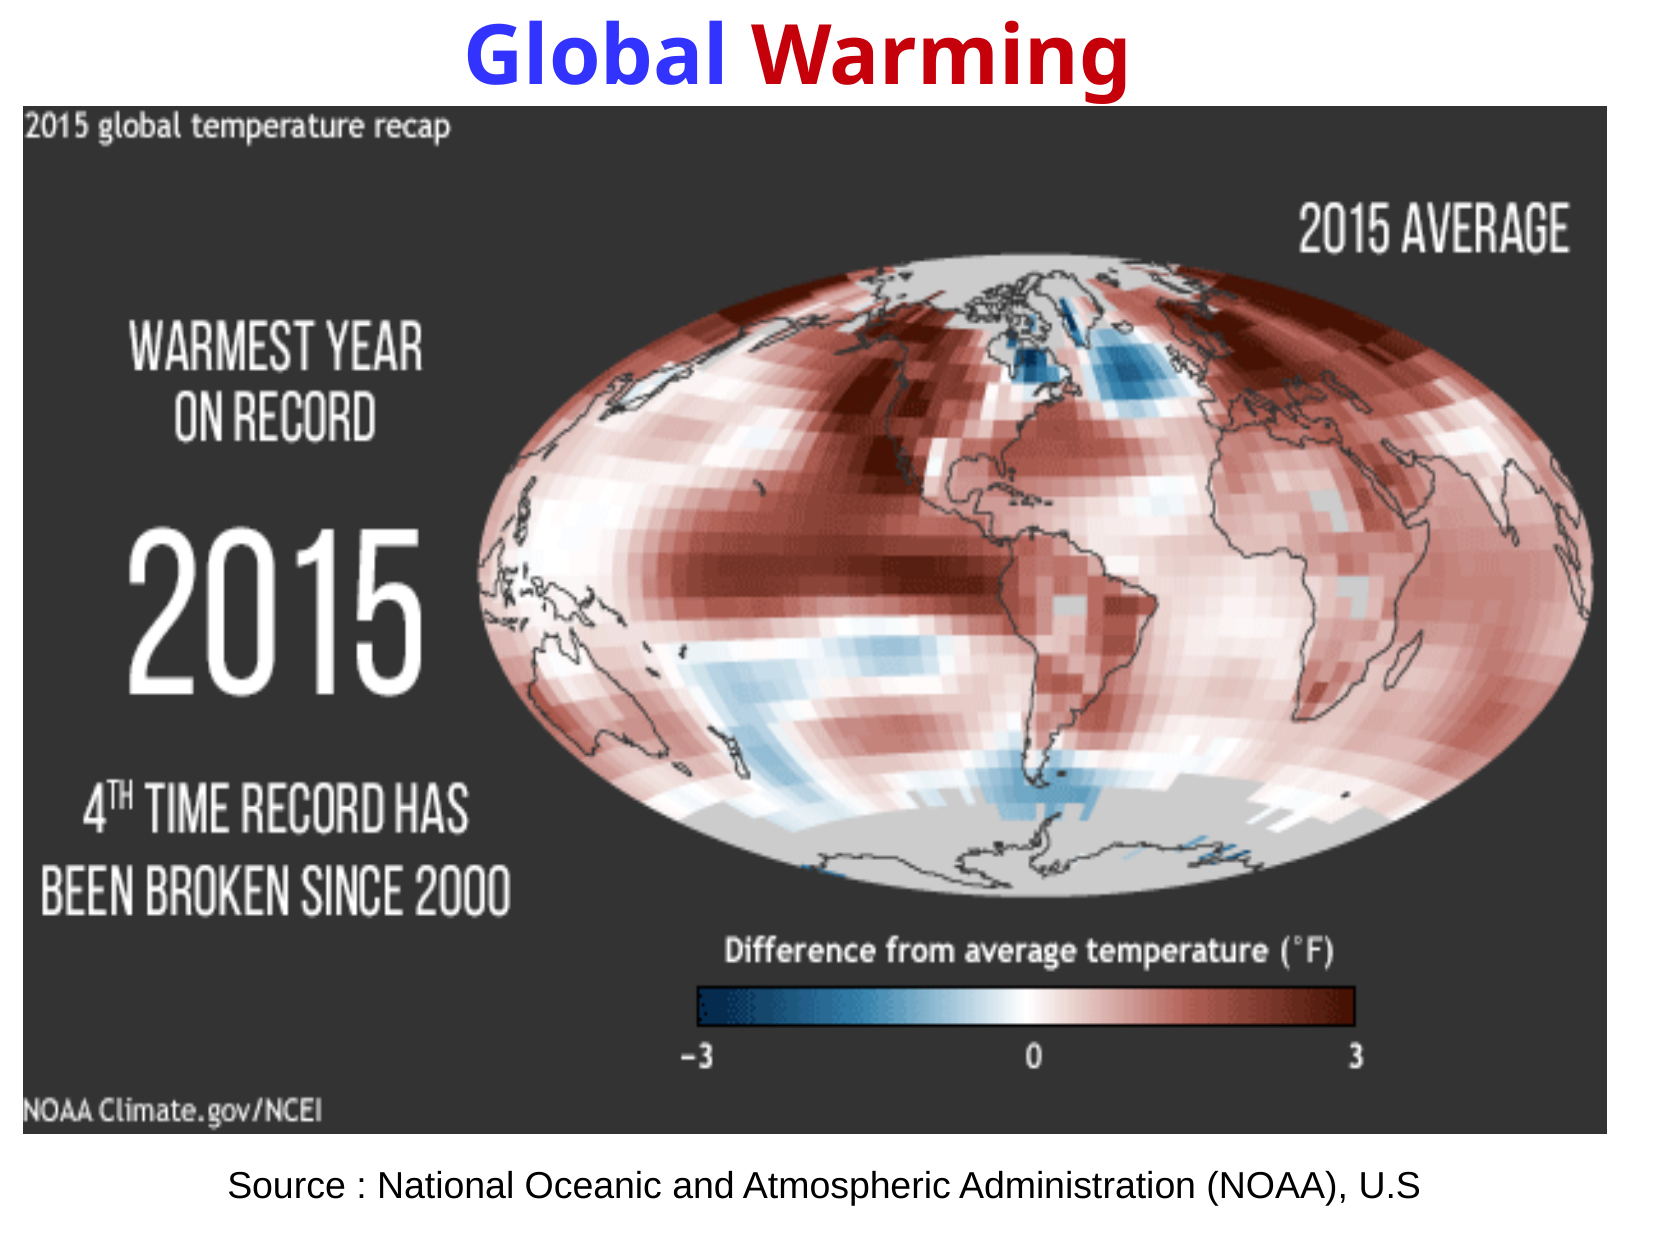

Global Warming
#
Source : National Oceanic and Atmospheric Administration (NOAA), U.S